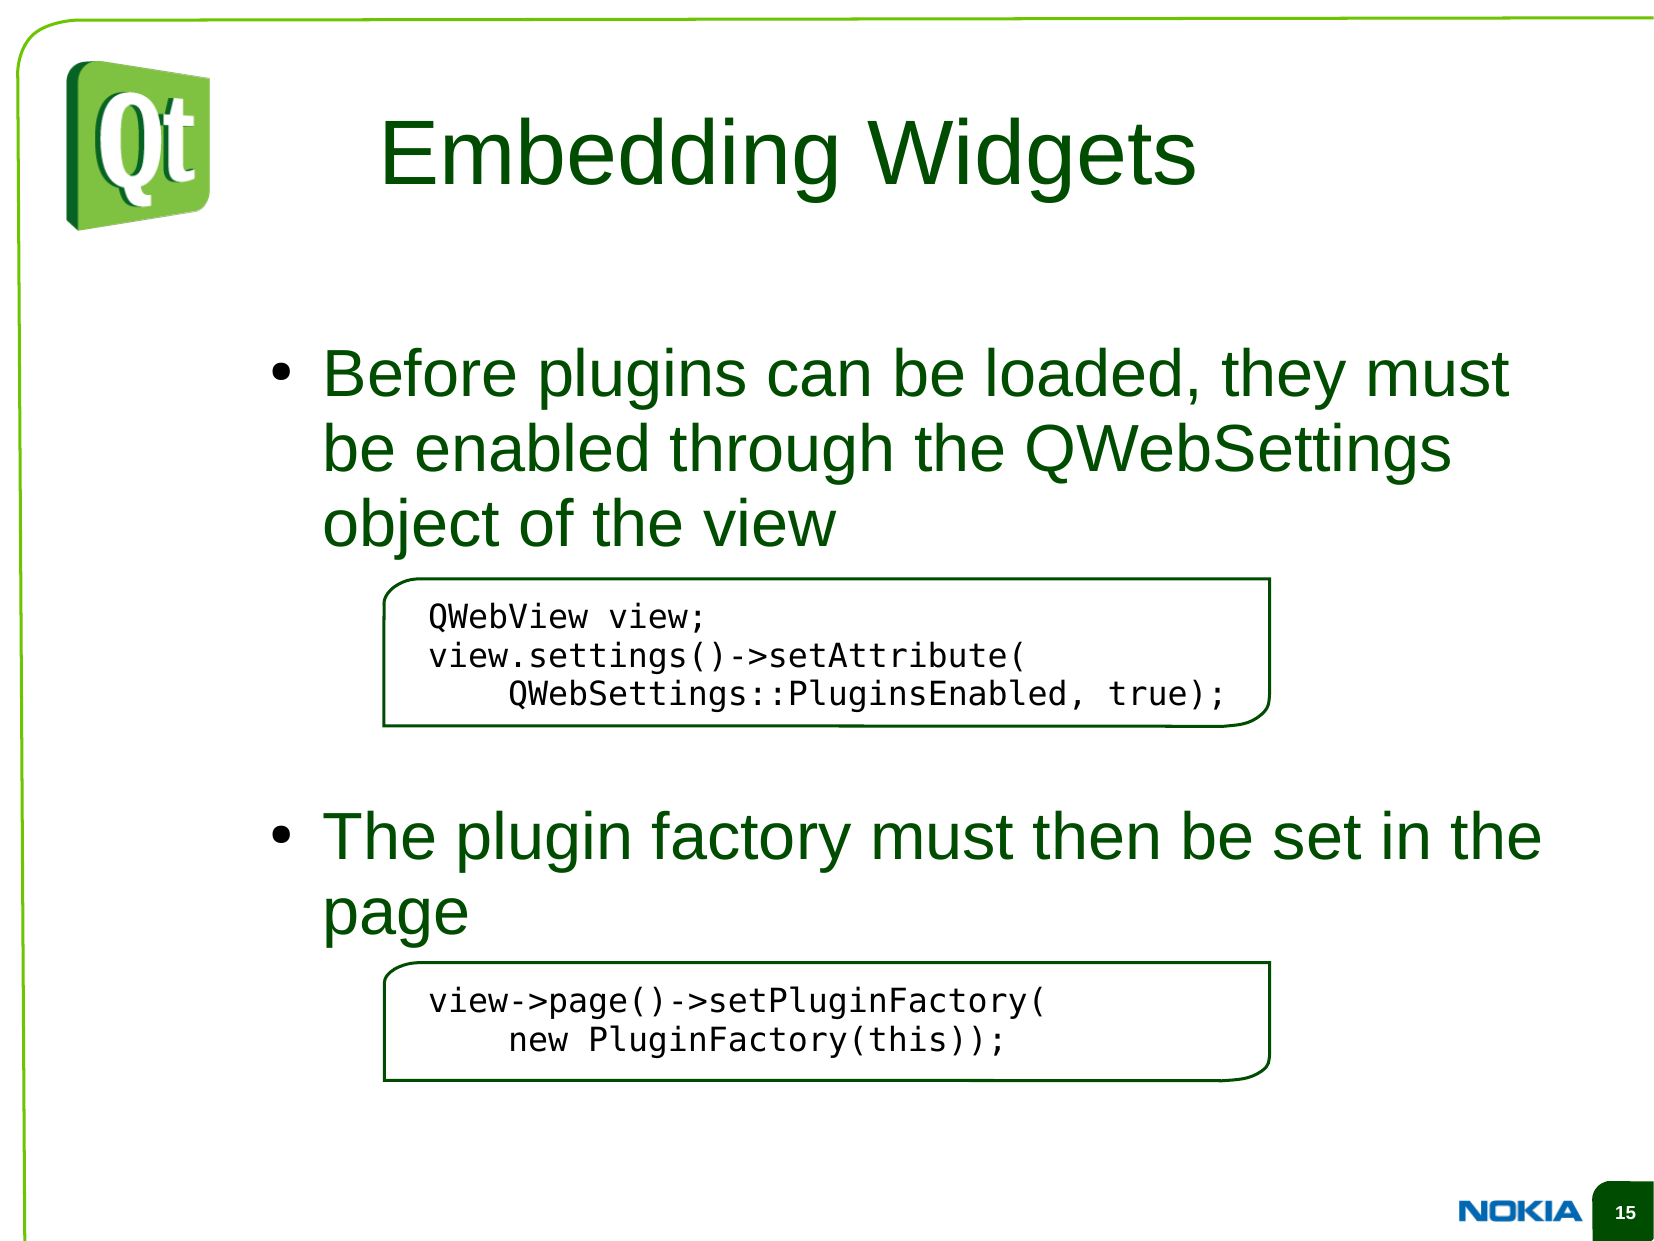

# Embedding Widgets
Before plugins can be loaded, they must be enabled through the QWebSettings object of the view
The plugin factory must then be set in the page
QWebView view;
view.settings()->setAttribute(
 QWebSettings::PluginsEnabled, true);
view->page()->setPluginFactory(
 new PluginFactory(this));